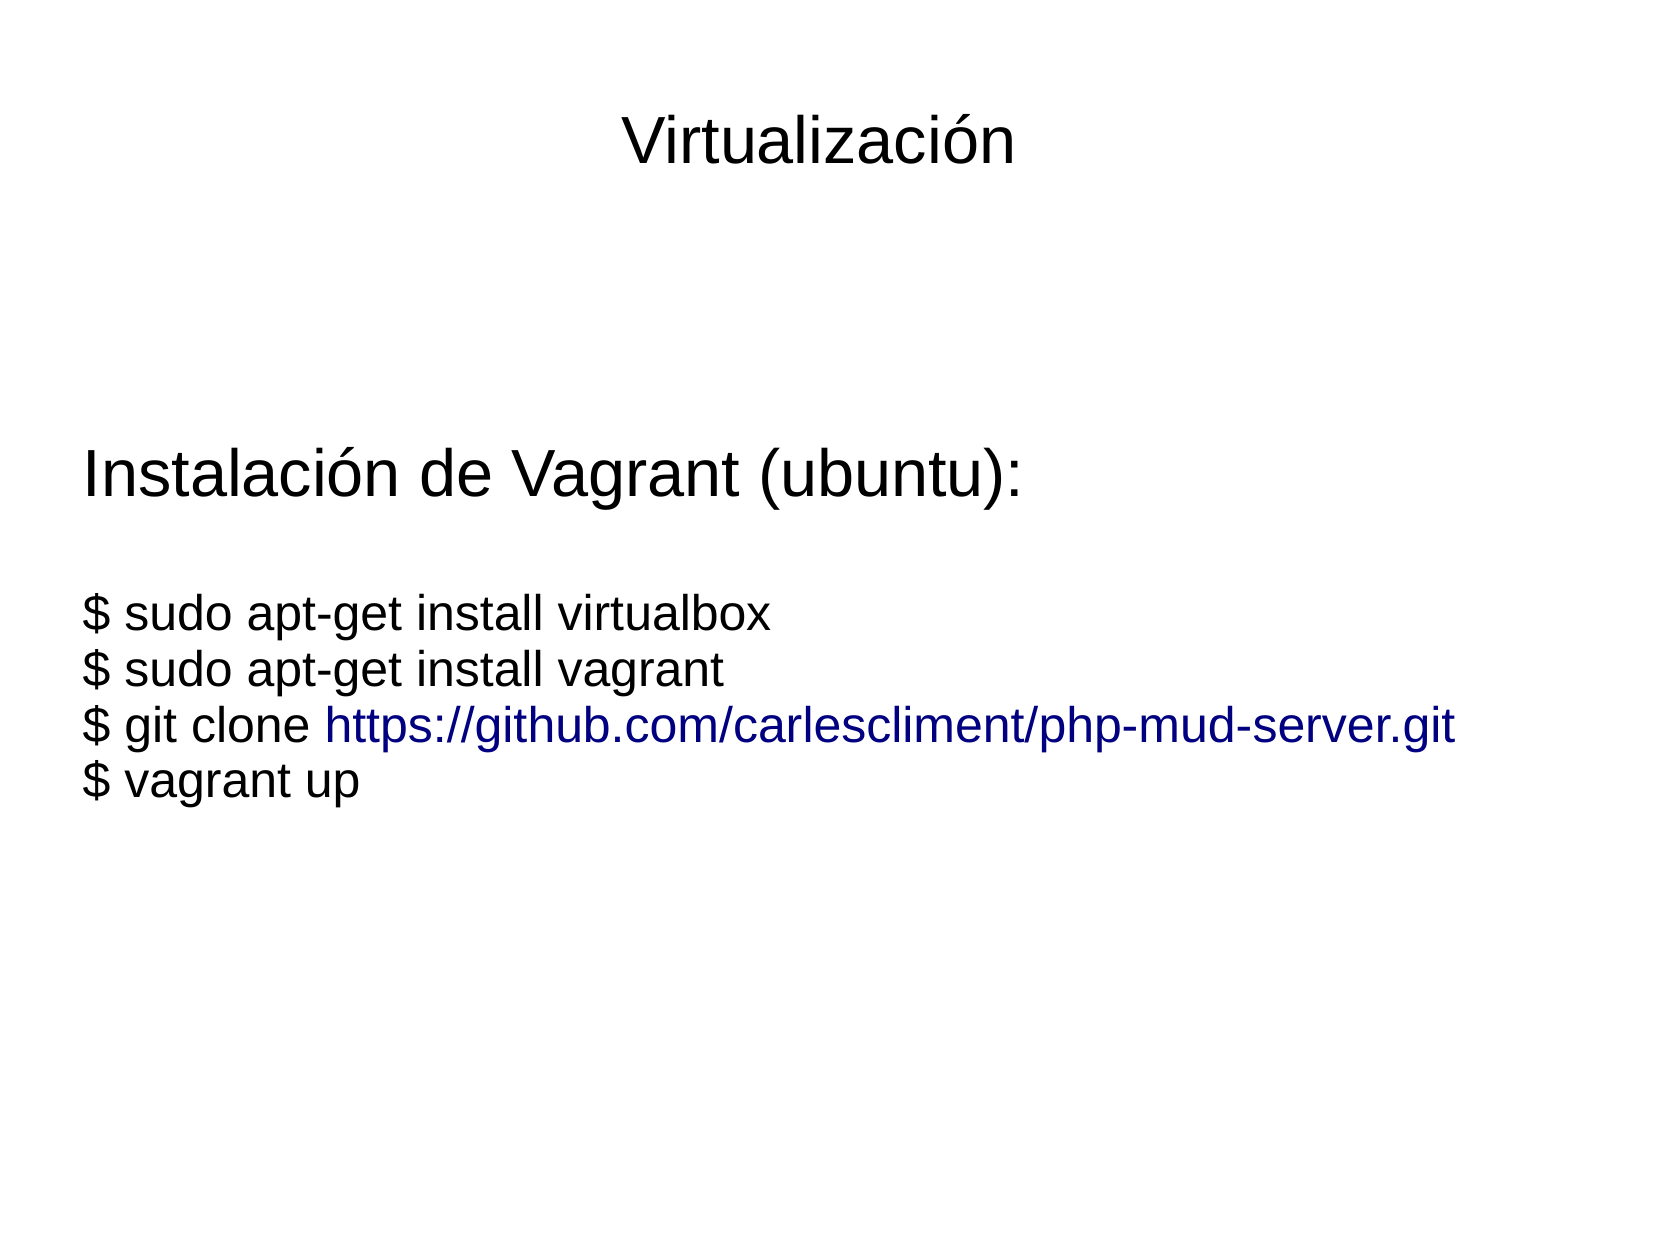

# Virtualización
Instalación de Vagrant (ubuntu):
$ sudo apt-get install virtualbox
$ sudo apt-get install vagrant
$ git clone https://github.com/carlescliment/php-mud-server.git
$ vagrant up